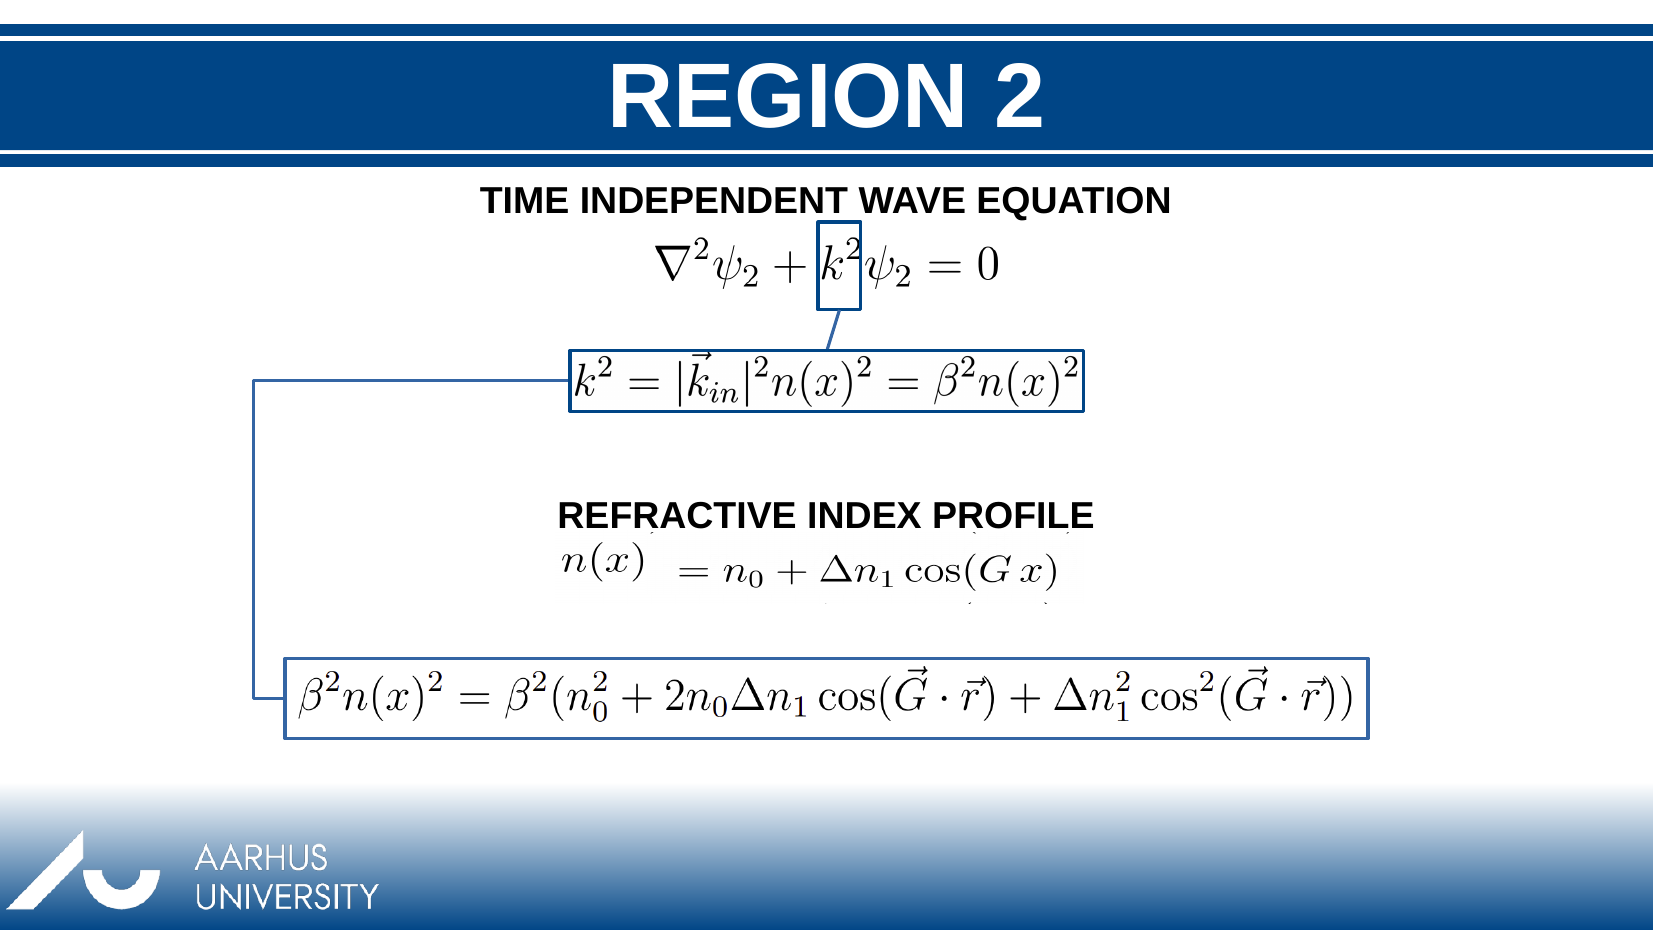

# REGION 2
TIME INDEPENDENT WAVE EQUATION
REFRACTIVE INDEX PROFILE